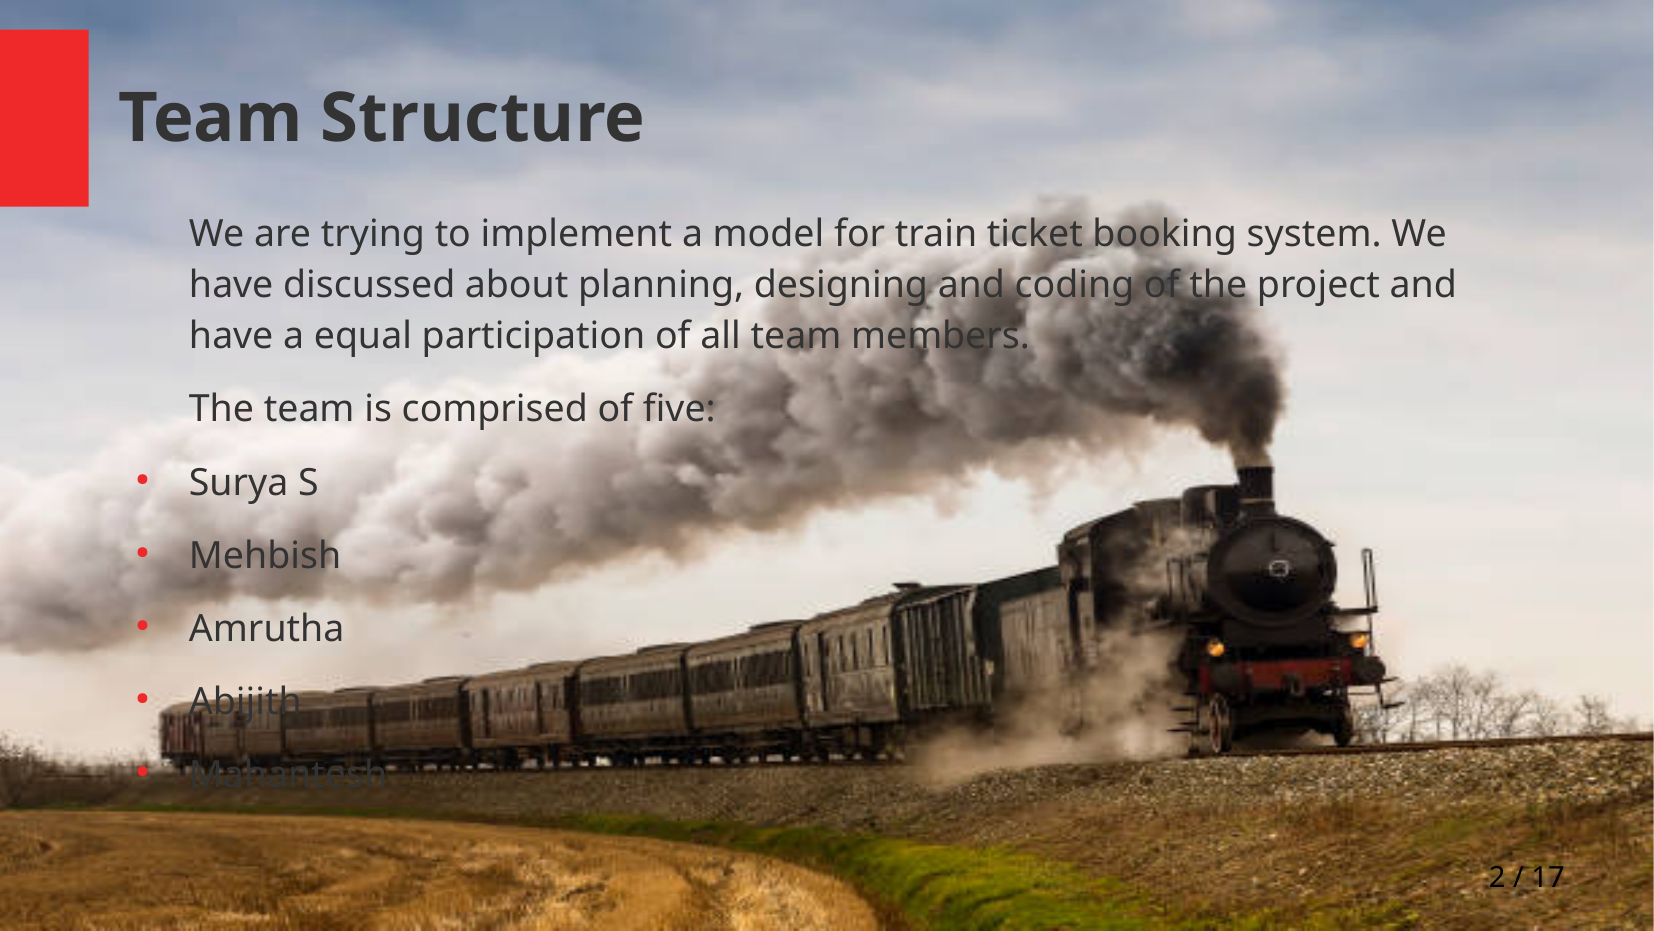

# Team Structure
We are trying to implement a model for train ticket booking system. We have discussed about planning, designing and coding of the project and have a equal participation of all team members.
The team is comprised of five:
Surya S
Mehbish
Amrutha
Abijith
Mahantesh
2